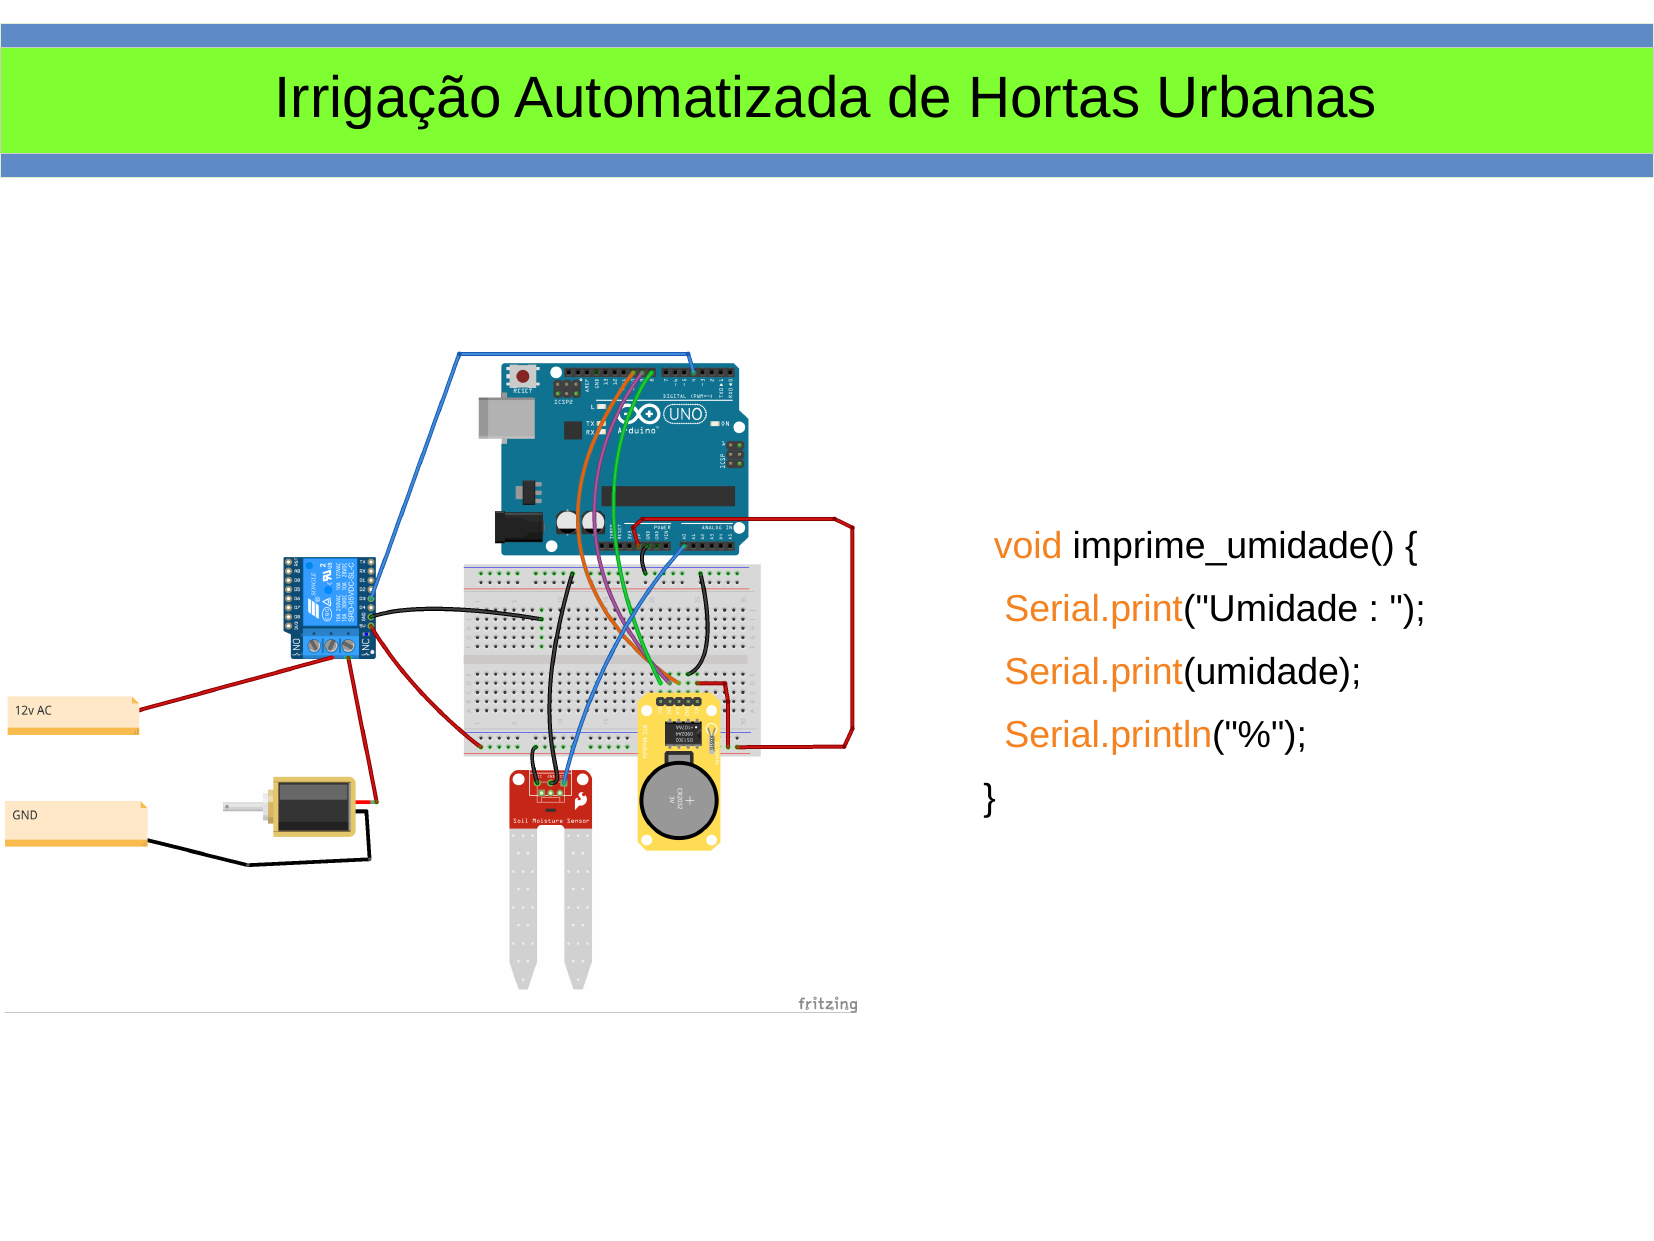

# Irrigação Automatizada de Hortas Urbanas
 void imprime_umidade() {
 Serial.print("Umidade : ");
 Serial.print(umidade);
 Serial.println("%");
}